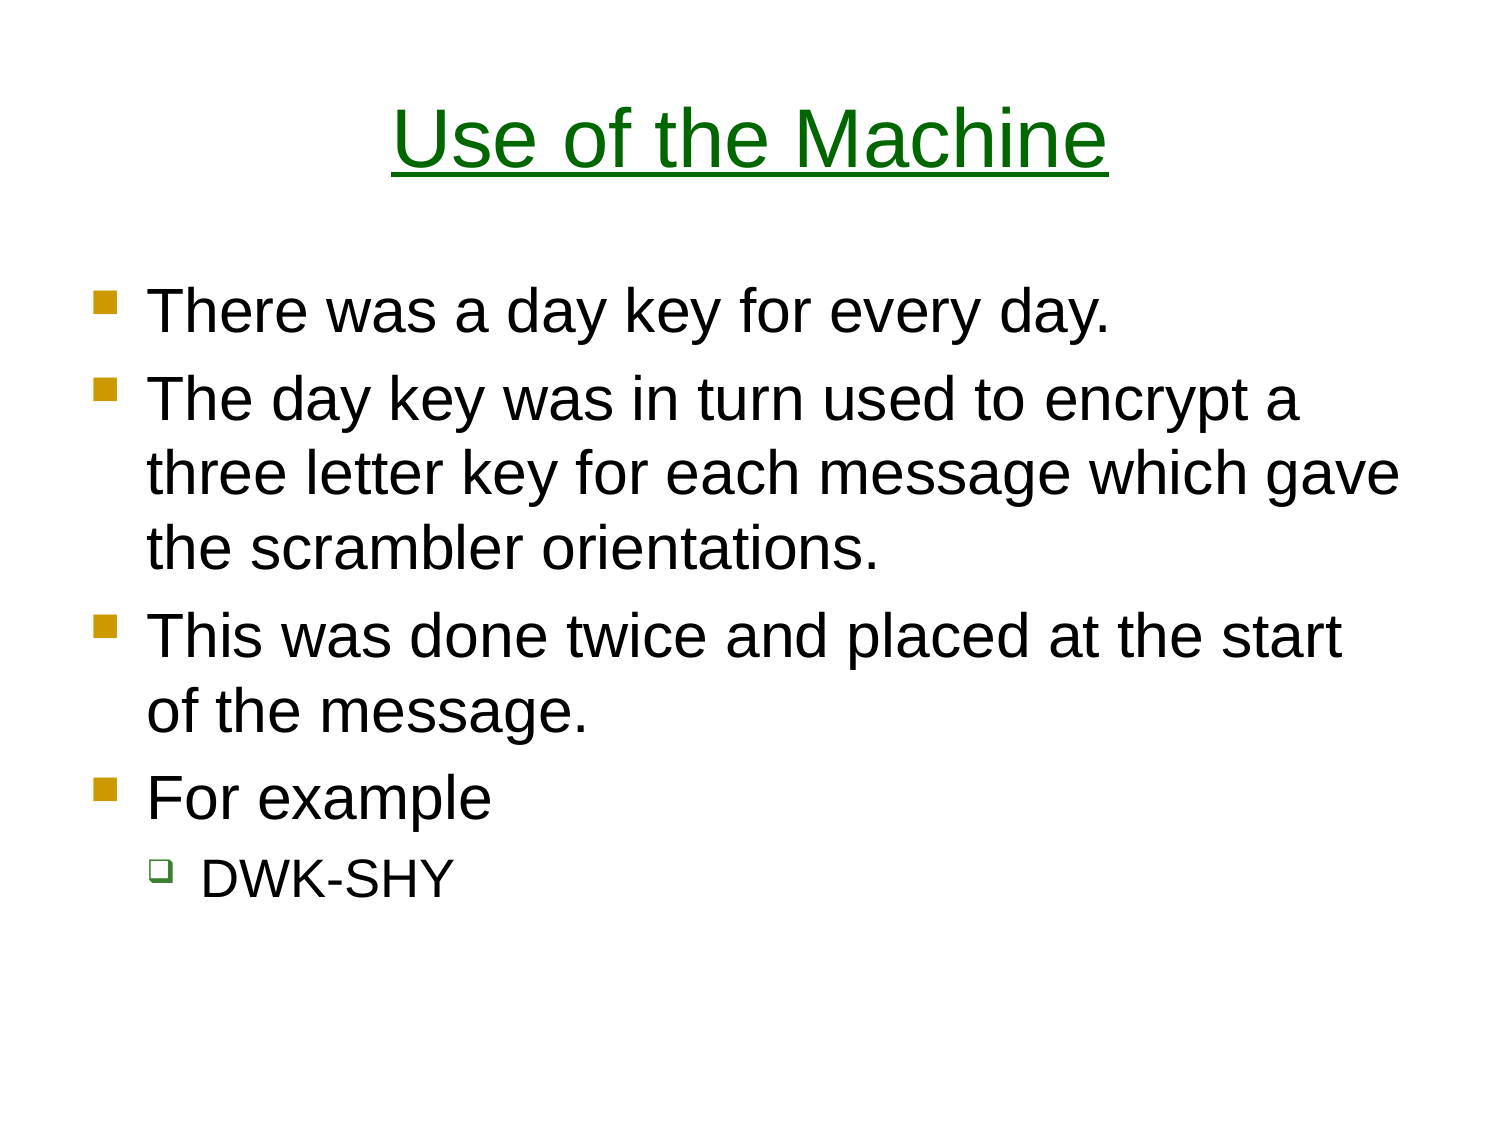

# Use of the Machine
There was a day key for every day.
The day key was in turn used to encrypt a three letter key for each message which gave the scrambler orientations.
This was done twice and placed at the start of the message.
For example
DWK-SHY